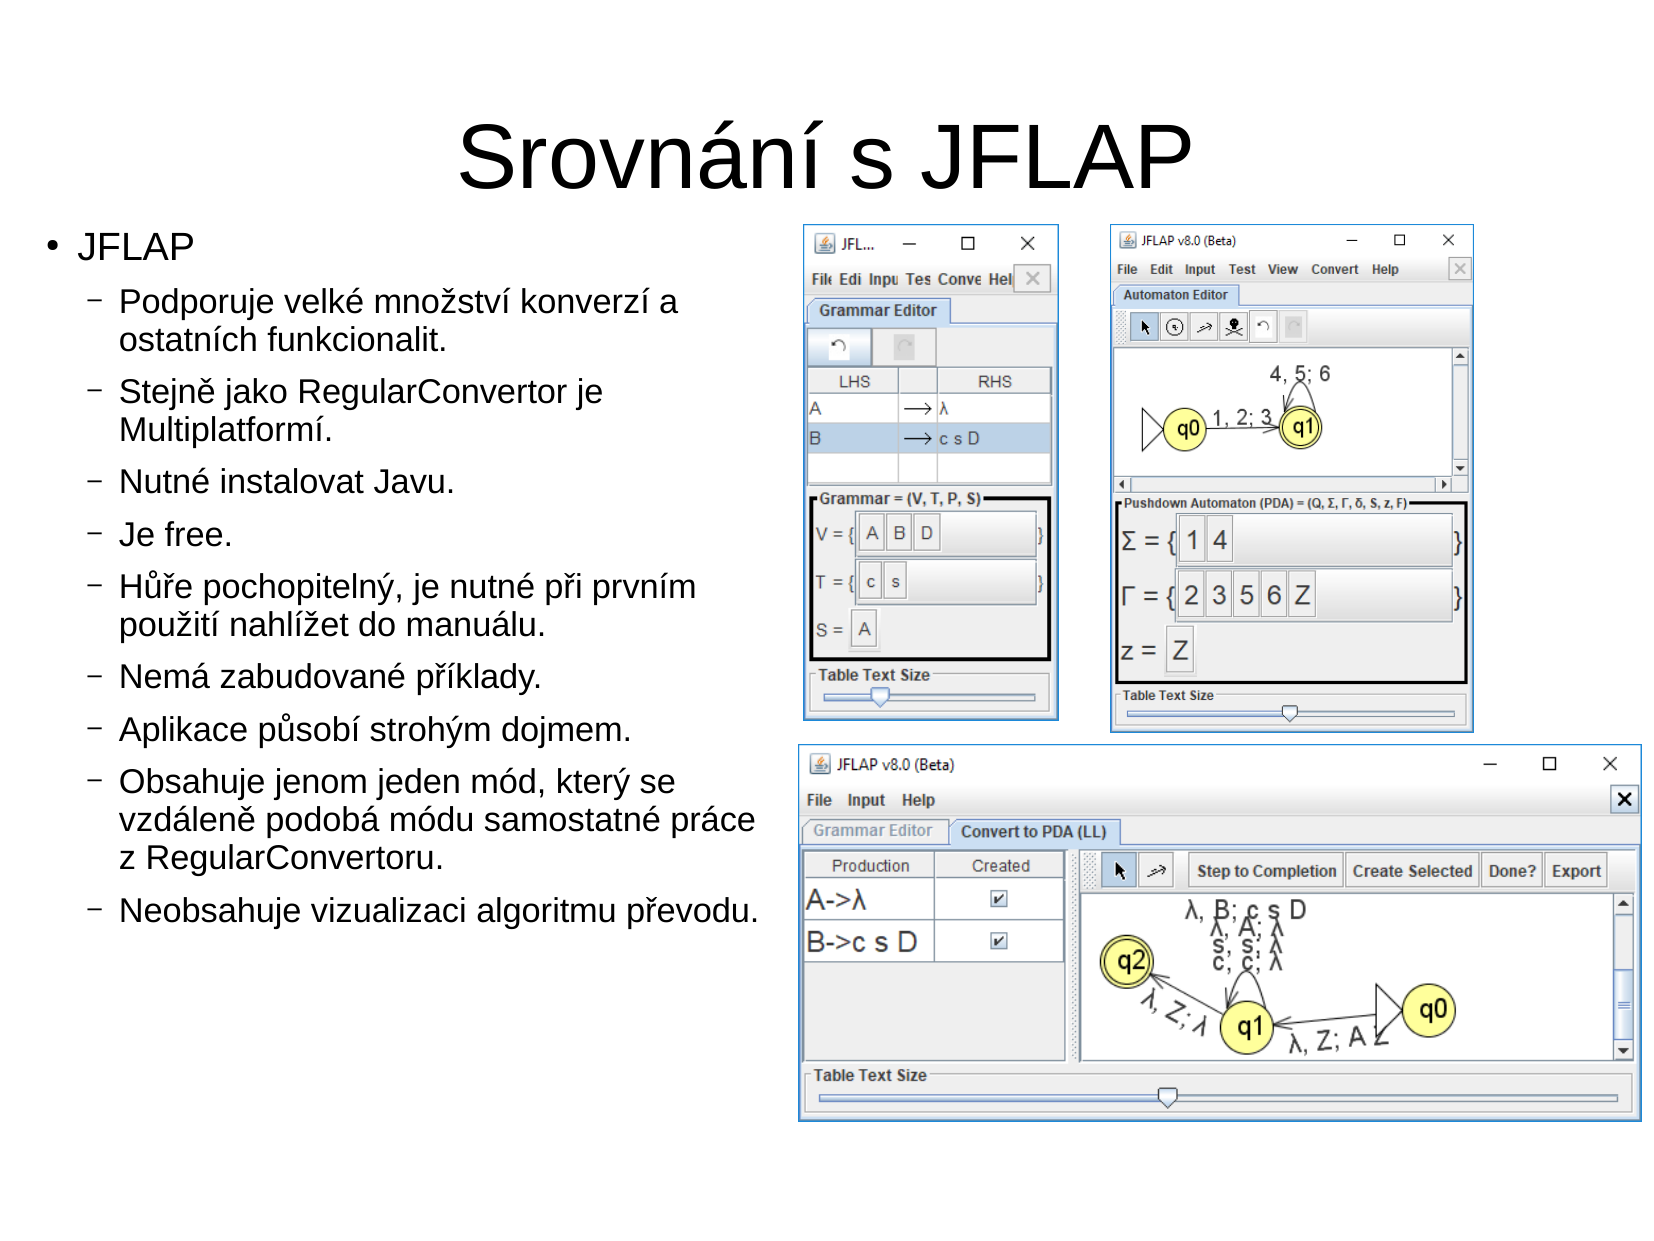

# Srovnání s JFLAP
JFLAP
Podporuje velké množství konverzí a ostatních funkcionalit.
Stejně jako RegularConvertor je Multiplatformí.
Nutné instalovat Javu.
Je free.
Hůře pochopitelný, je nutné při prvním použití nahlížet do manuálu.
Nemá zabudované příklady.
Aplikace působí strohým dojmem.
Obsahuje jenom jeden mód, který se vzdáleně podobá módu samostatné práce z RegularConvertoru.
Neobsahuje vizualizaci algoritmu převodu.